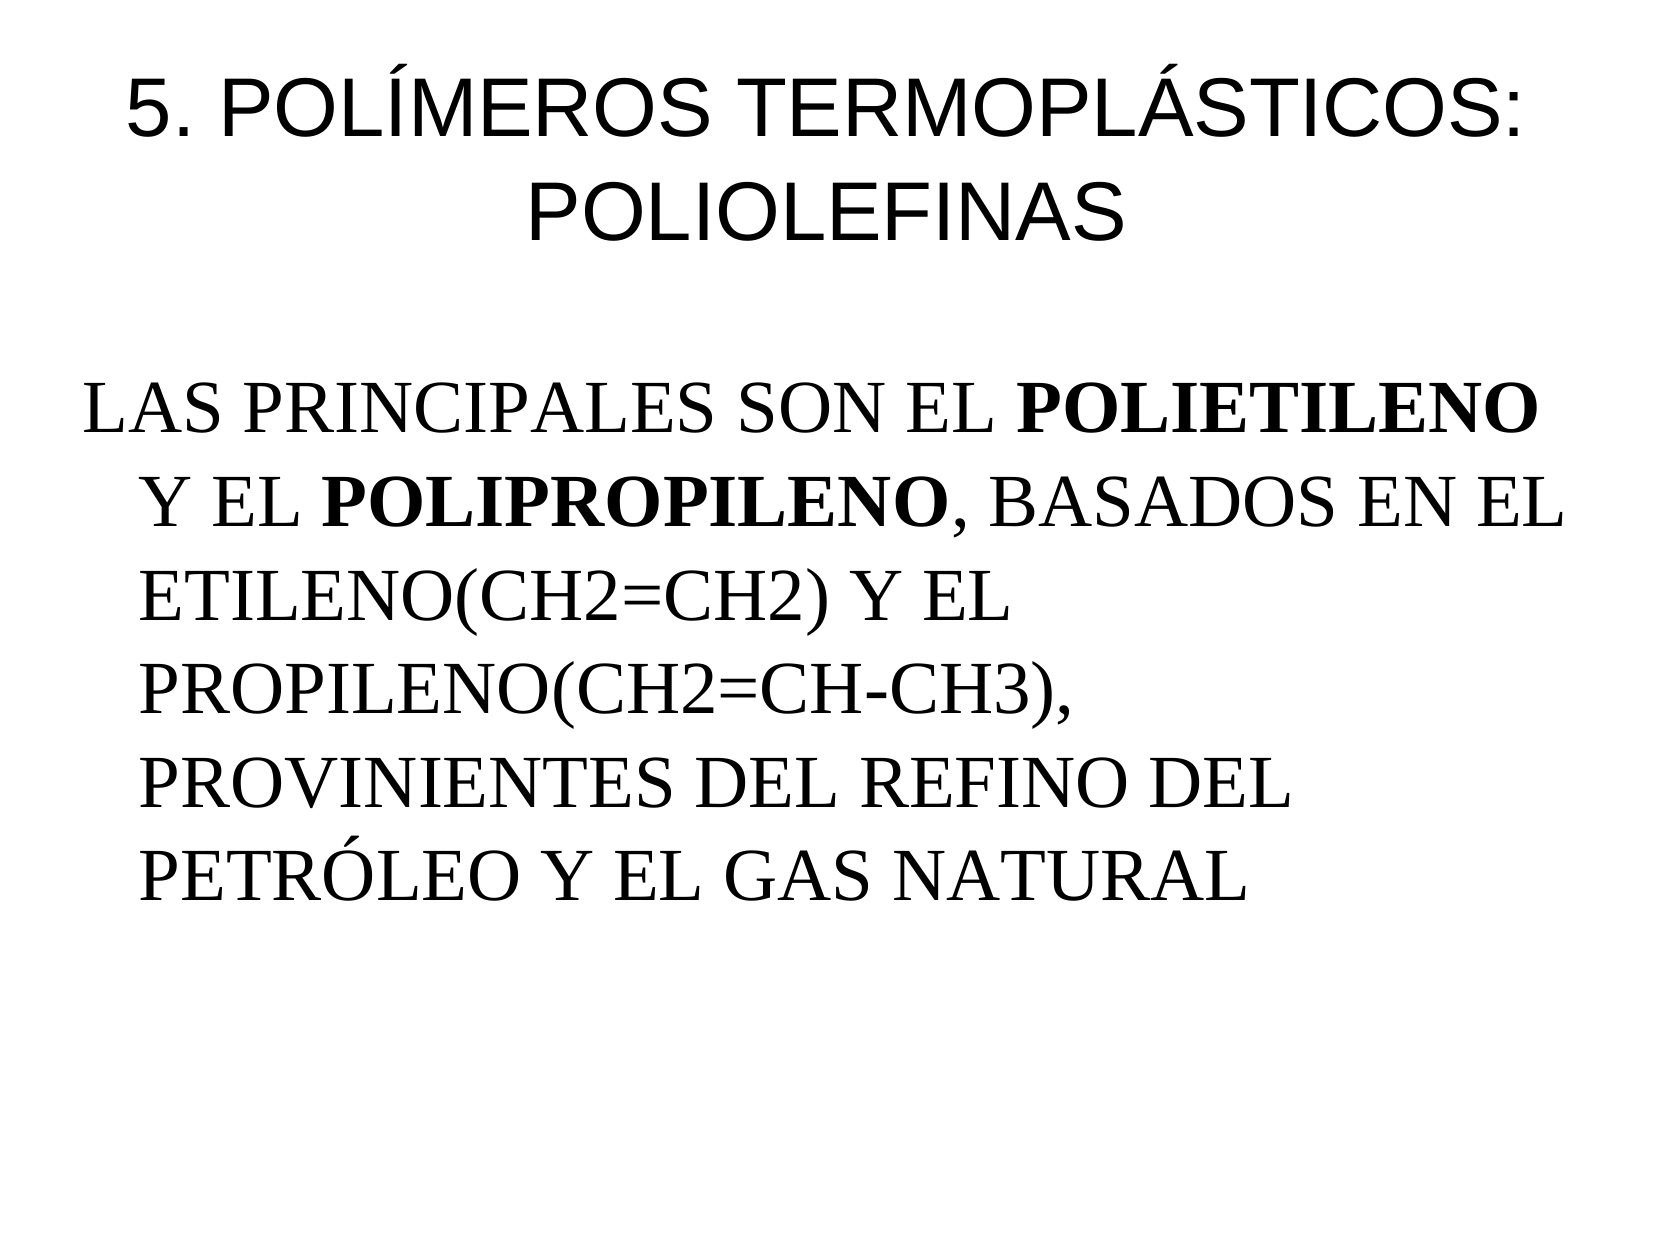

# 5. POLÍMEROS TERMOPLÁSTICOS: POLIOLEFINAS
LAS PRINCIPALES SON EL POLIETILENO Y EL POLIPROPILENO, BASADOS EN EL ETILENO(CH2=CH2) Y EL PROPILENO(CH2=CH-CH3), PROVINIENTES DEL REFINO DEL PETRÓLEO Y EL GAS NATURAL